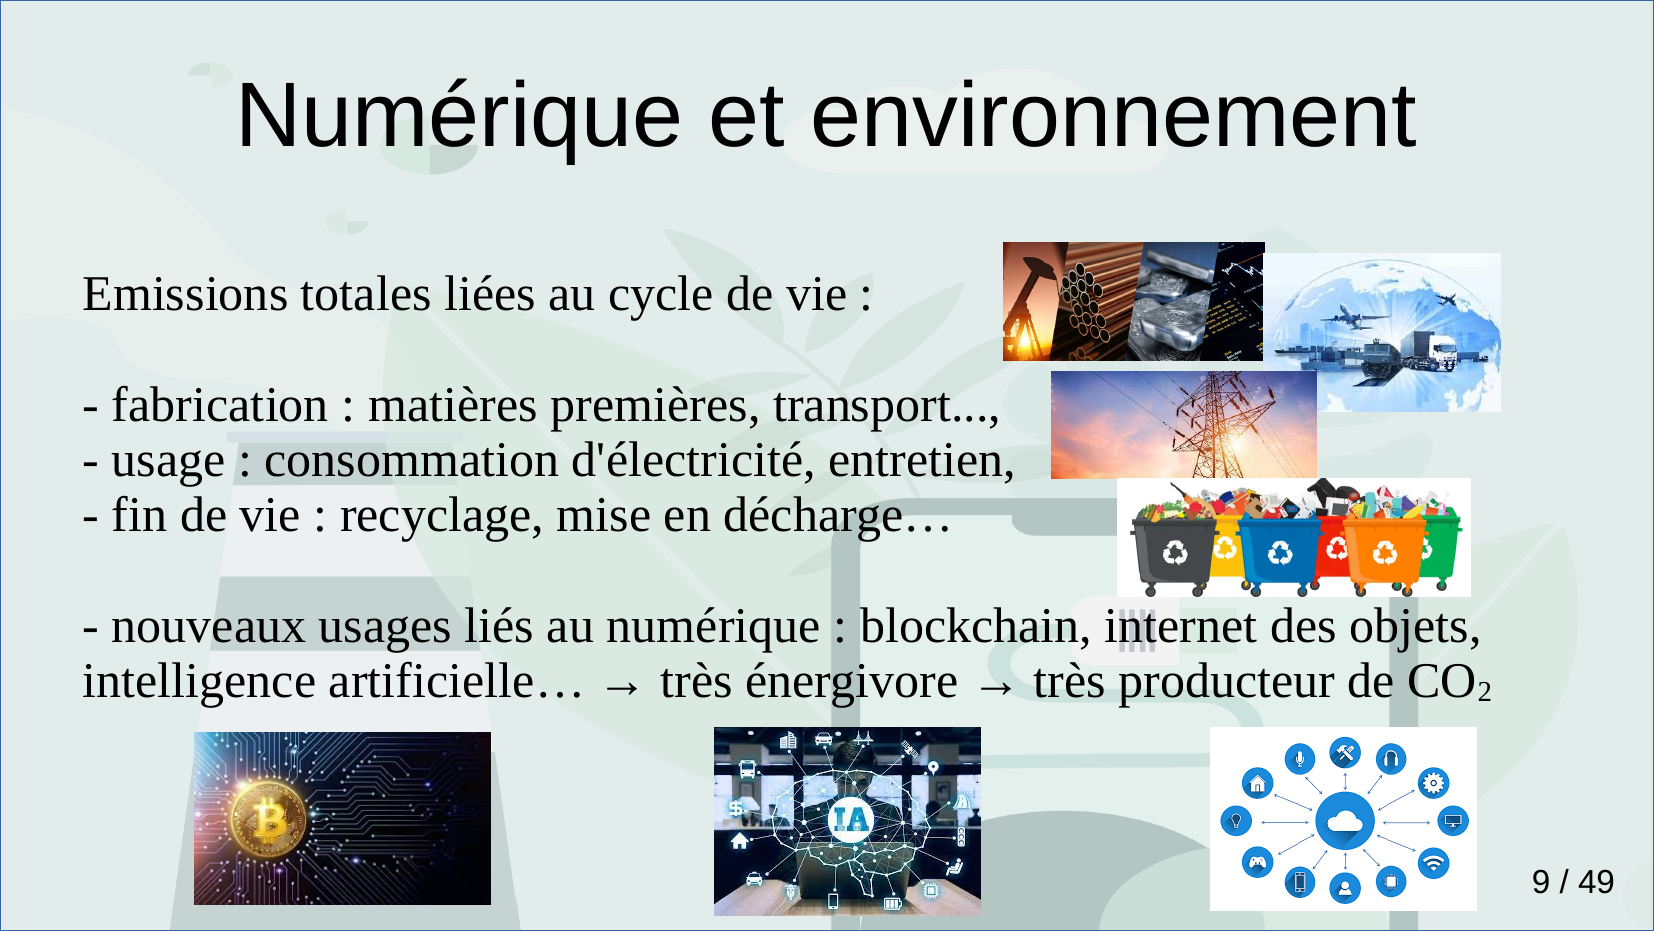

# Numérique et environnement
Emissions totales liées au cycle de vie :
- fabrication : matières premières, transport...,
- usage : consommation d'électricité, entretien,
- fin de vie : recyclage, mise en décharge…
- nouveaux usages liés au numérique : blockchain, internet des objets, intelligence artificielle… → très énergivore → très producteur de CO2